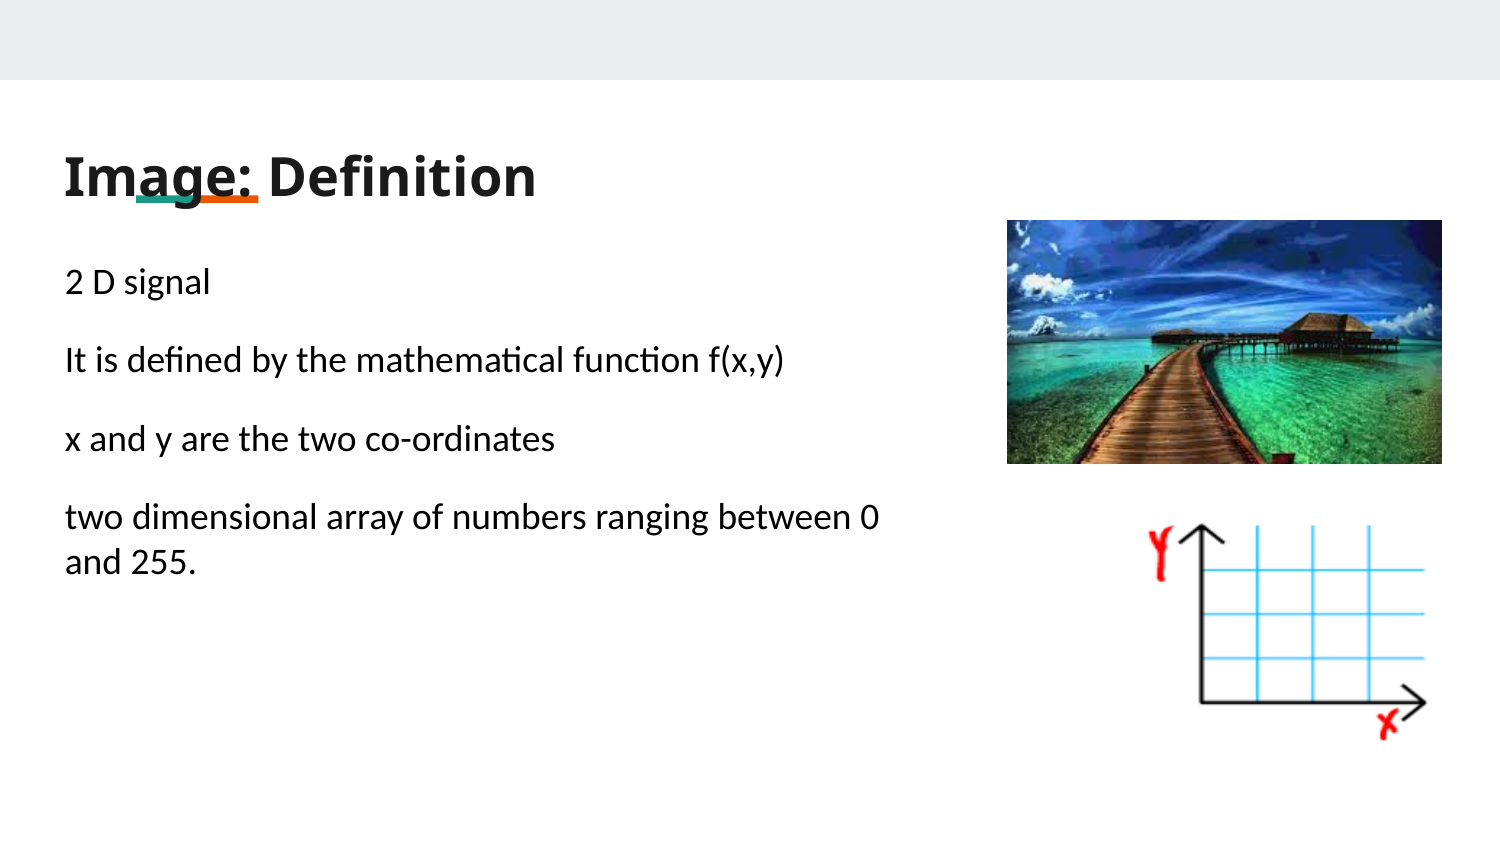

# Image: Definition
2 D signal
It is defined by the mathematical function f(x,y)
x and y are the two co-ordinates
two dimensional array of numbers ranging between 0 and 255.